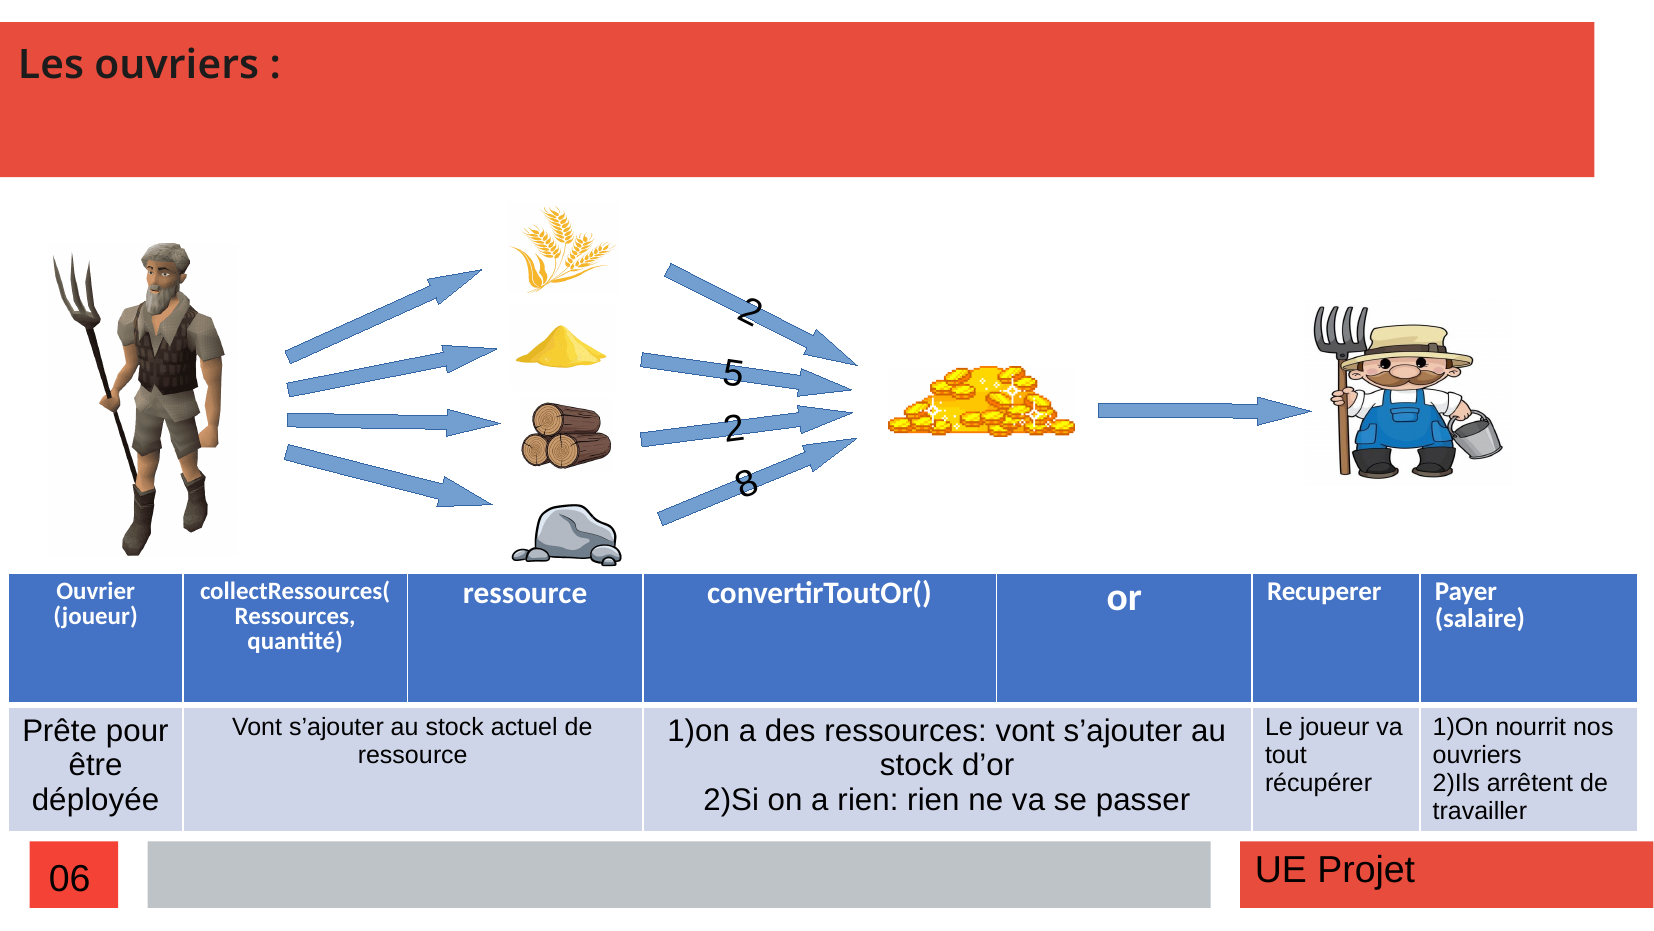

# Les ouvriers :
2
5
2
8
| Ouvrier (joueur) | collectRessources( Ressources, quantité) | ressource | convertirToutOr() | or | Recuperer | Payer (salaire) |
| --- | --- | --- | --- | --- | --- | --- |
| Prête pour être déployée | Vont s’ajouter au stock actuel de ressource | | 1)on a des ressources: vont s’ajouter au stock d’or 2)Si on a rien: rien ne va se passer | | Le joueur va tout récupérer | 1)On nourrit nos ouvriers 2)Ils arrêtent de travailler |
UE Projet
 06